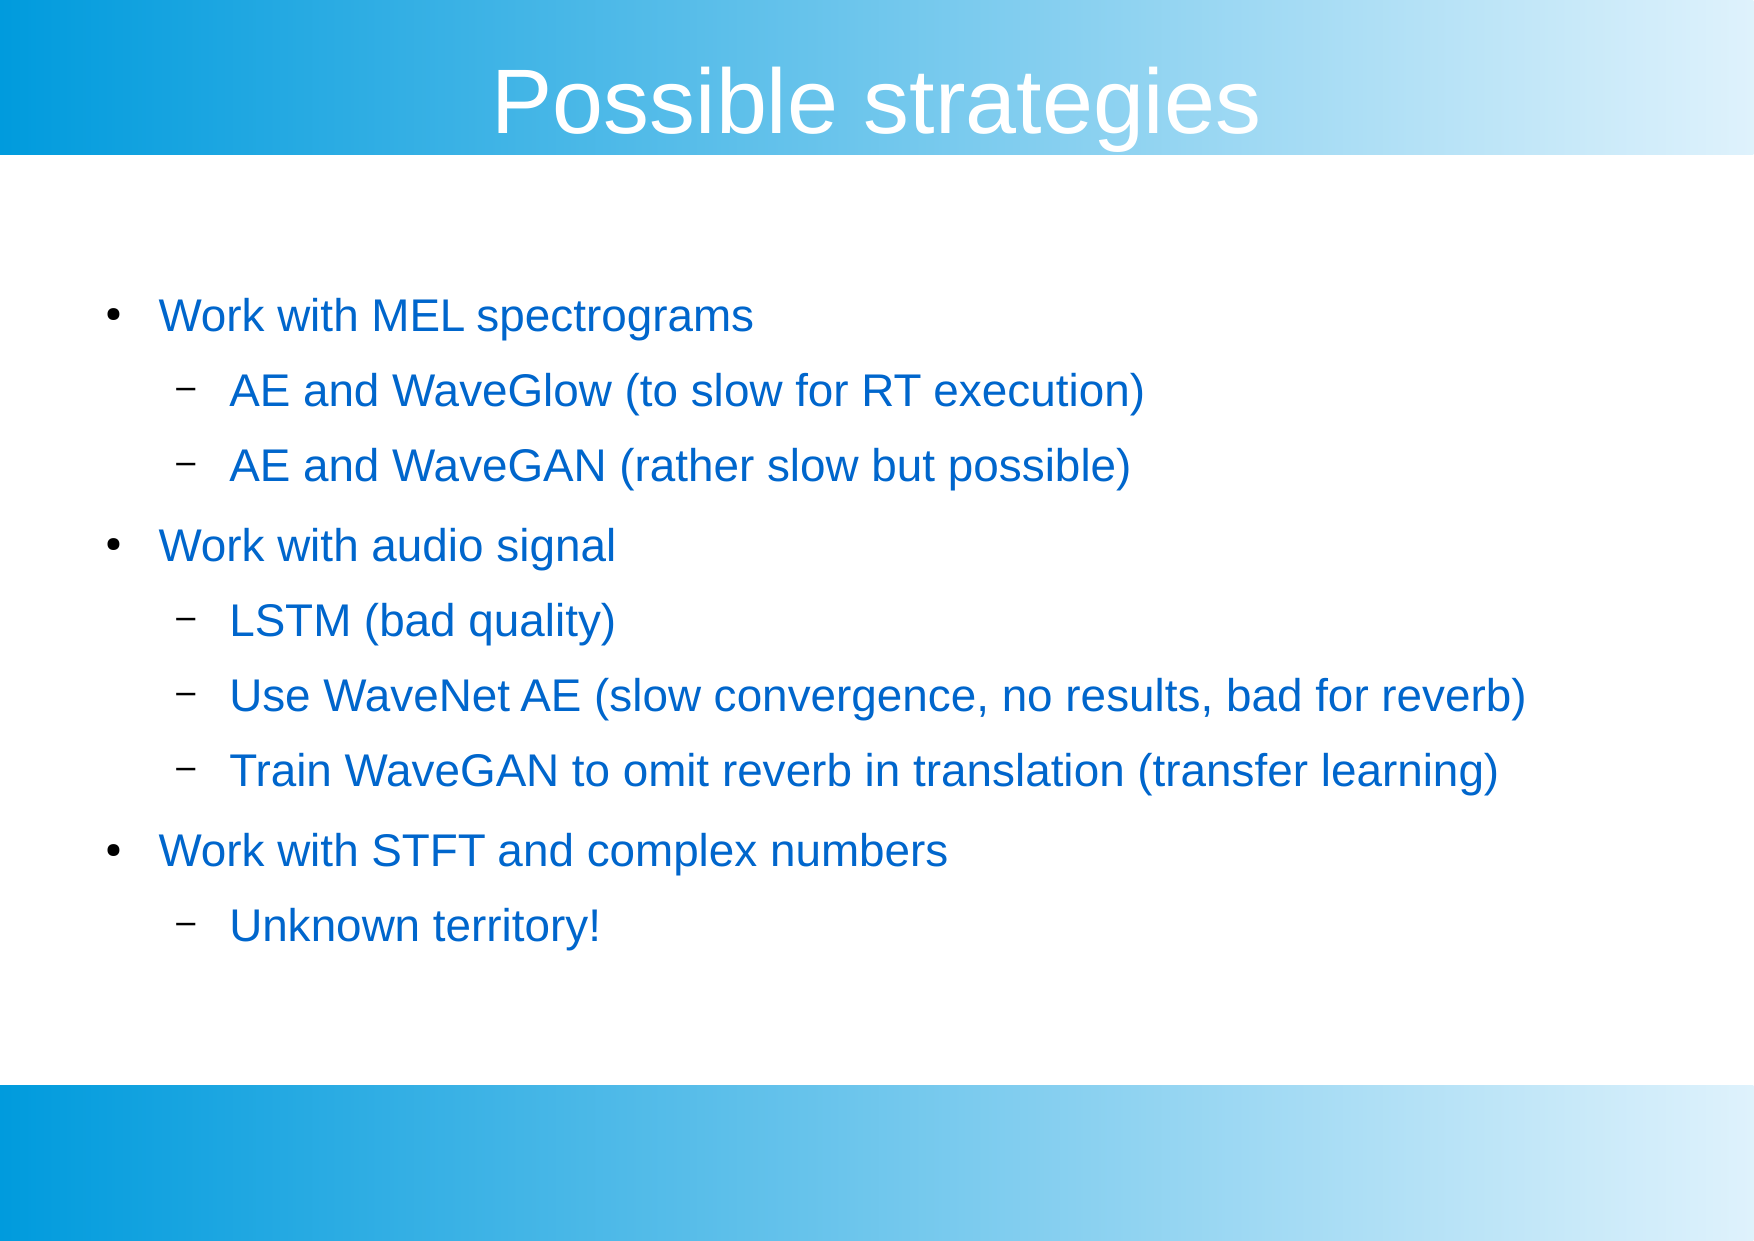

# Possible strategies
Work with MEL spectrograms
AE and WaveGlow (to slow for RT execution)
AE and WaveGAN (rather slow but possible)
Work with audio signal
LSTM (bad quality)
Use WaveNet AE (slow convergence, no results, bad for reverb)
Train WaveGAN to omit reverb in translation (transfer learning)
Work with STFT and complex numbers
Unknown territory!